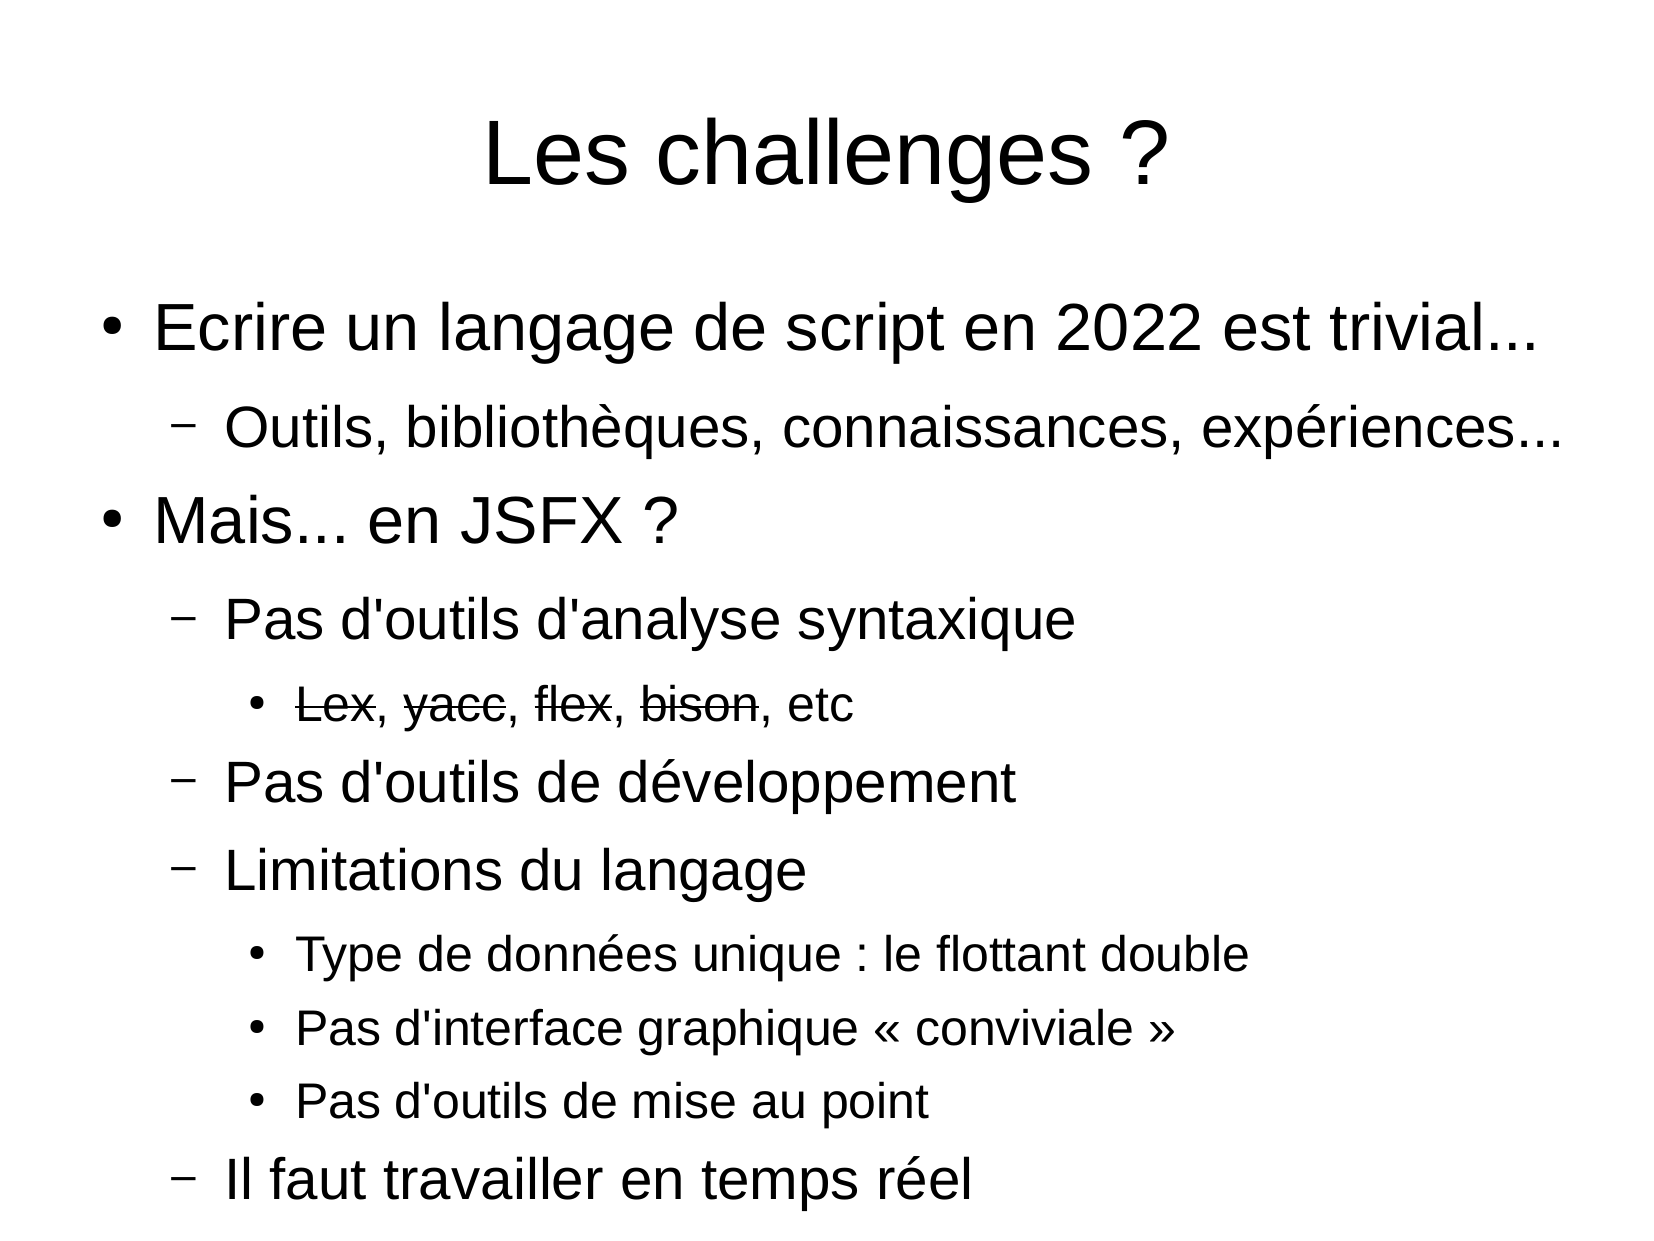

# Les challenges ?
Ecrire un langage de script en 2022 est trivial...
Outils, bibliothèques, connaissances, expériences...
Mais... en JSFX ?
Pas d'outils d'analyse syntaxique
Lex, yacc, flex, bison, etc
Pas d'outils de développement
Limitations du langage
Type de données unique : le flottant double
Pas d'interface graphique « conviviale »
Pas d'outils de mise au point
Il faut travailler en temps réel